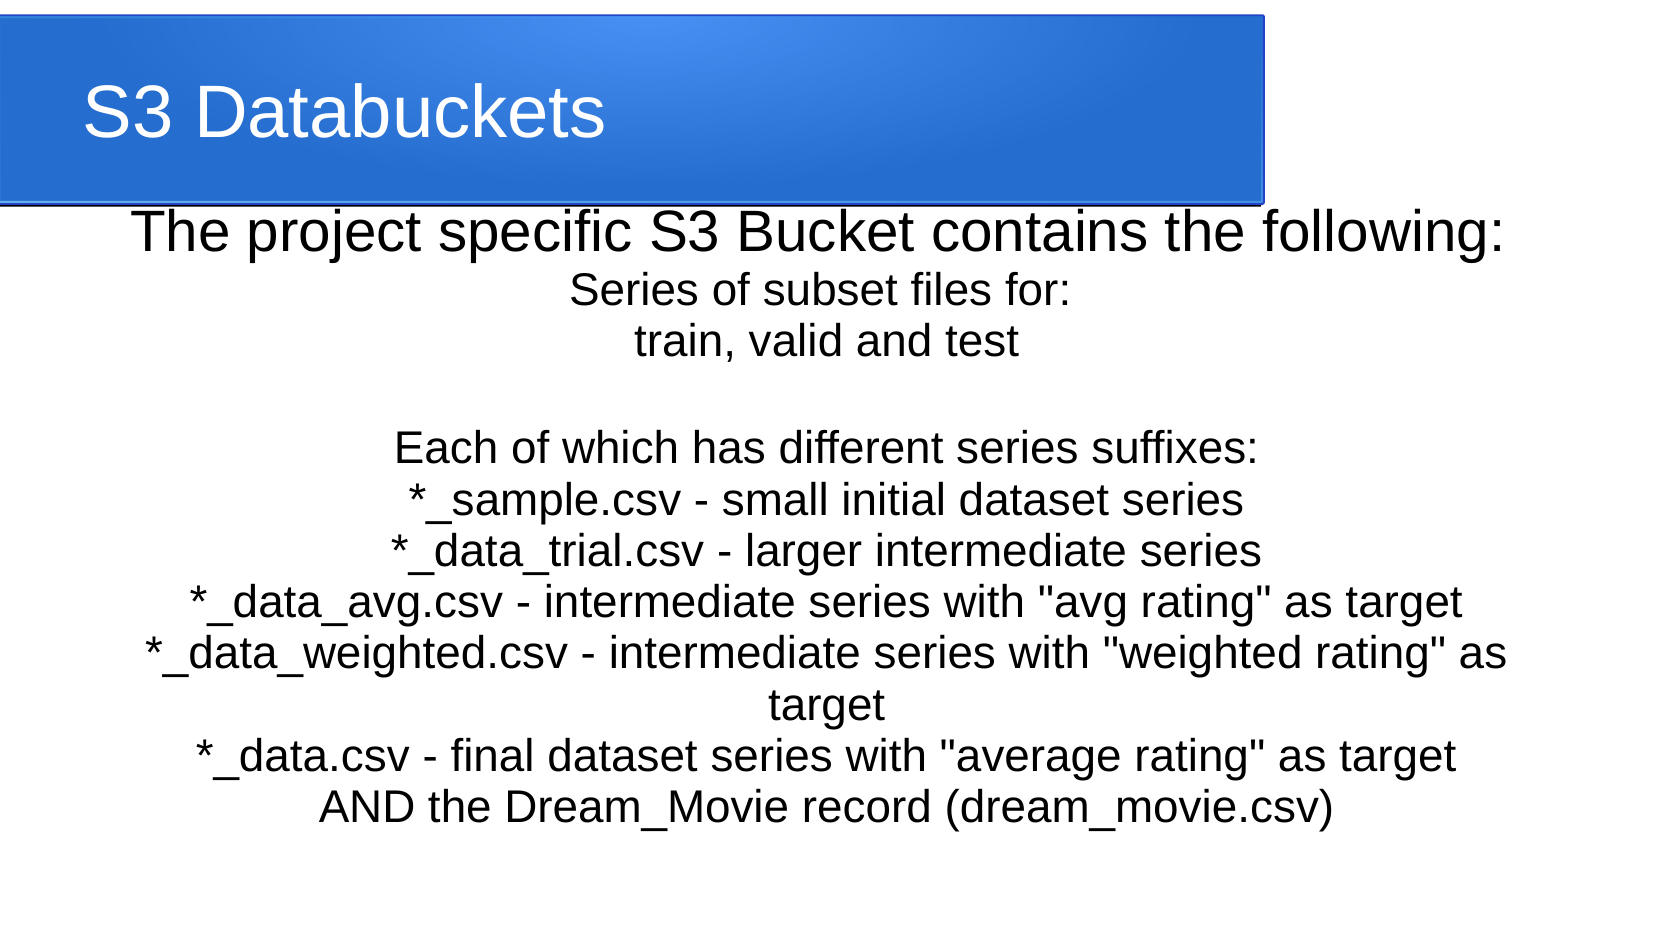

# S3 Databuckets
The project specific S3 Bucket contains the following:
Series of subset files for:
train, valid and test
Each of which has different series suffixes:
*_sample.csv - small initial dataset series
*_data_trial.csv - larger intermediate series
*_data_avg.csv - intermediate series with "avg rating" as target
*_data_weighted.csv - intermediate series with "weighted rating" as target
*_data.csv - final dataset series with "average rating" as target
AND the Dream_Movie record (dream_movie.csv)